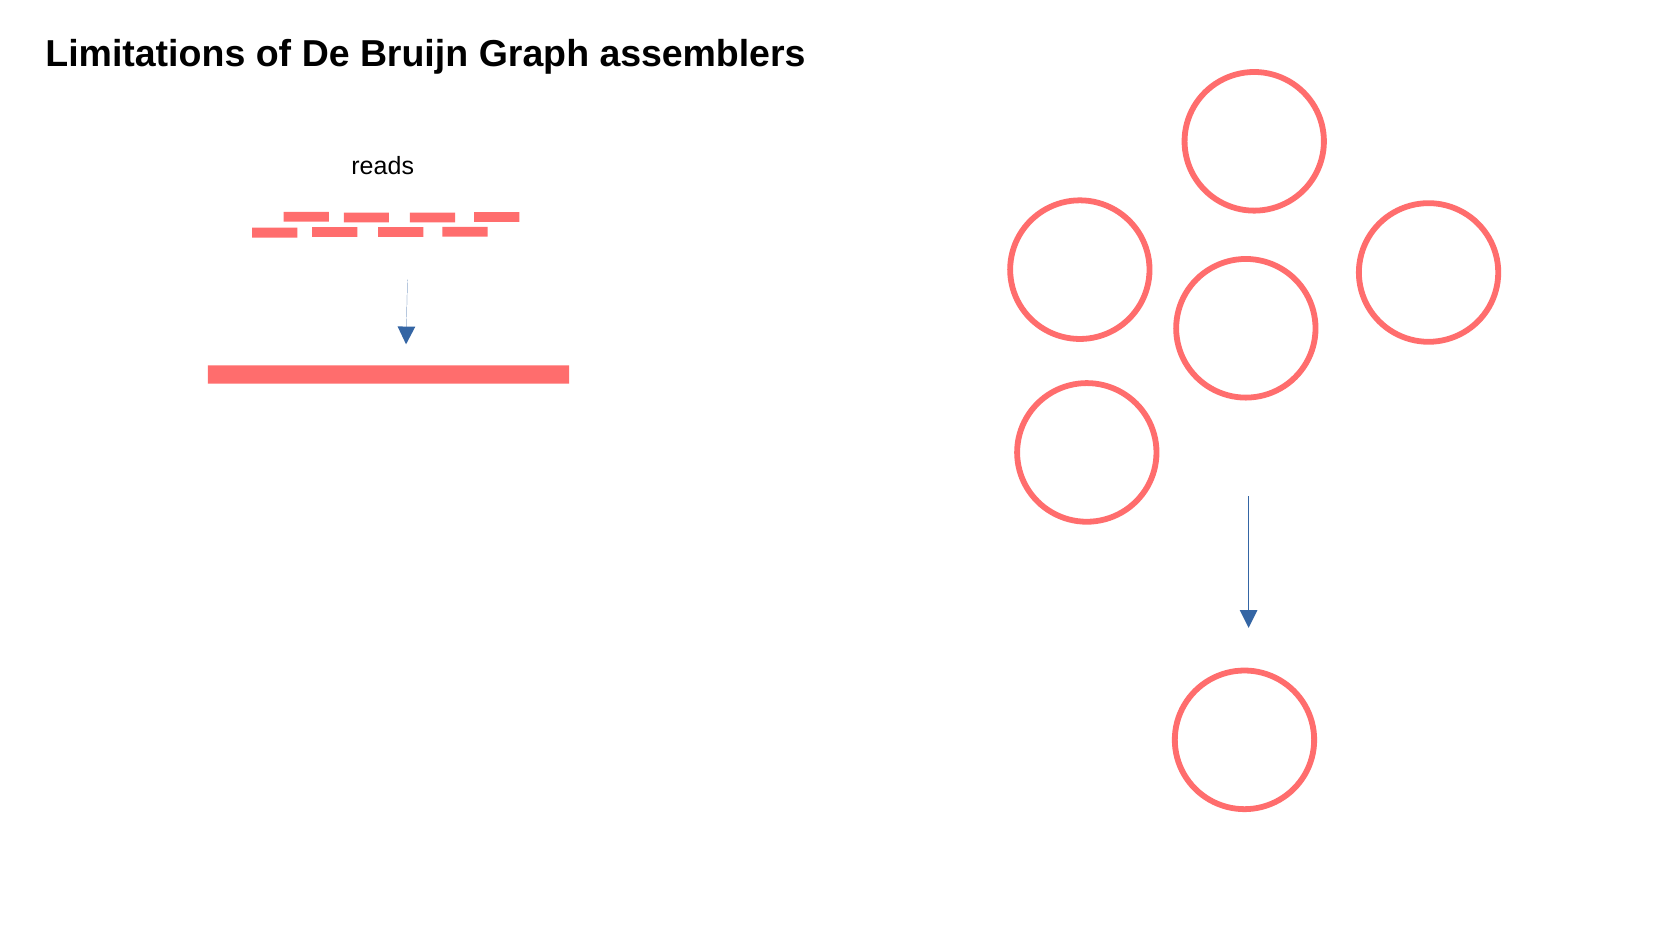

Limitations of De Bruijn Graph assemblers
reads